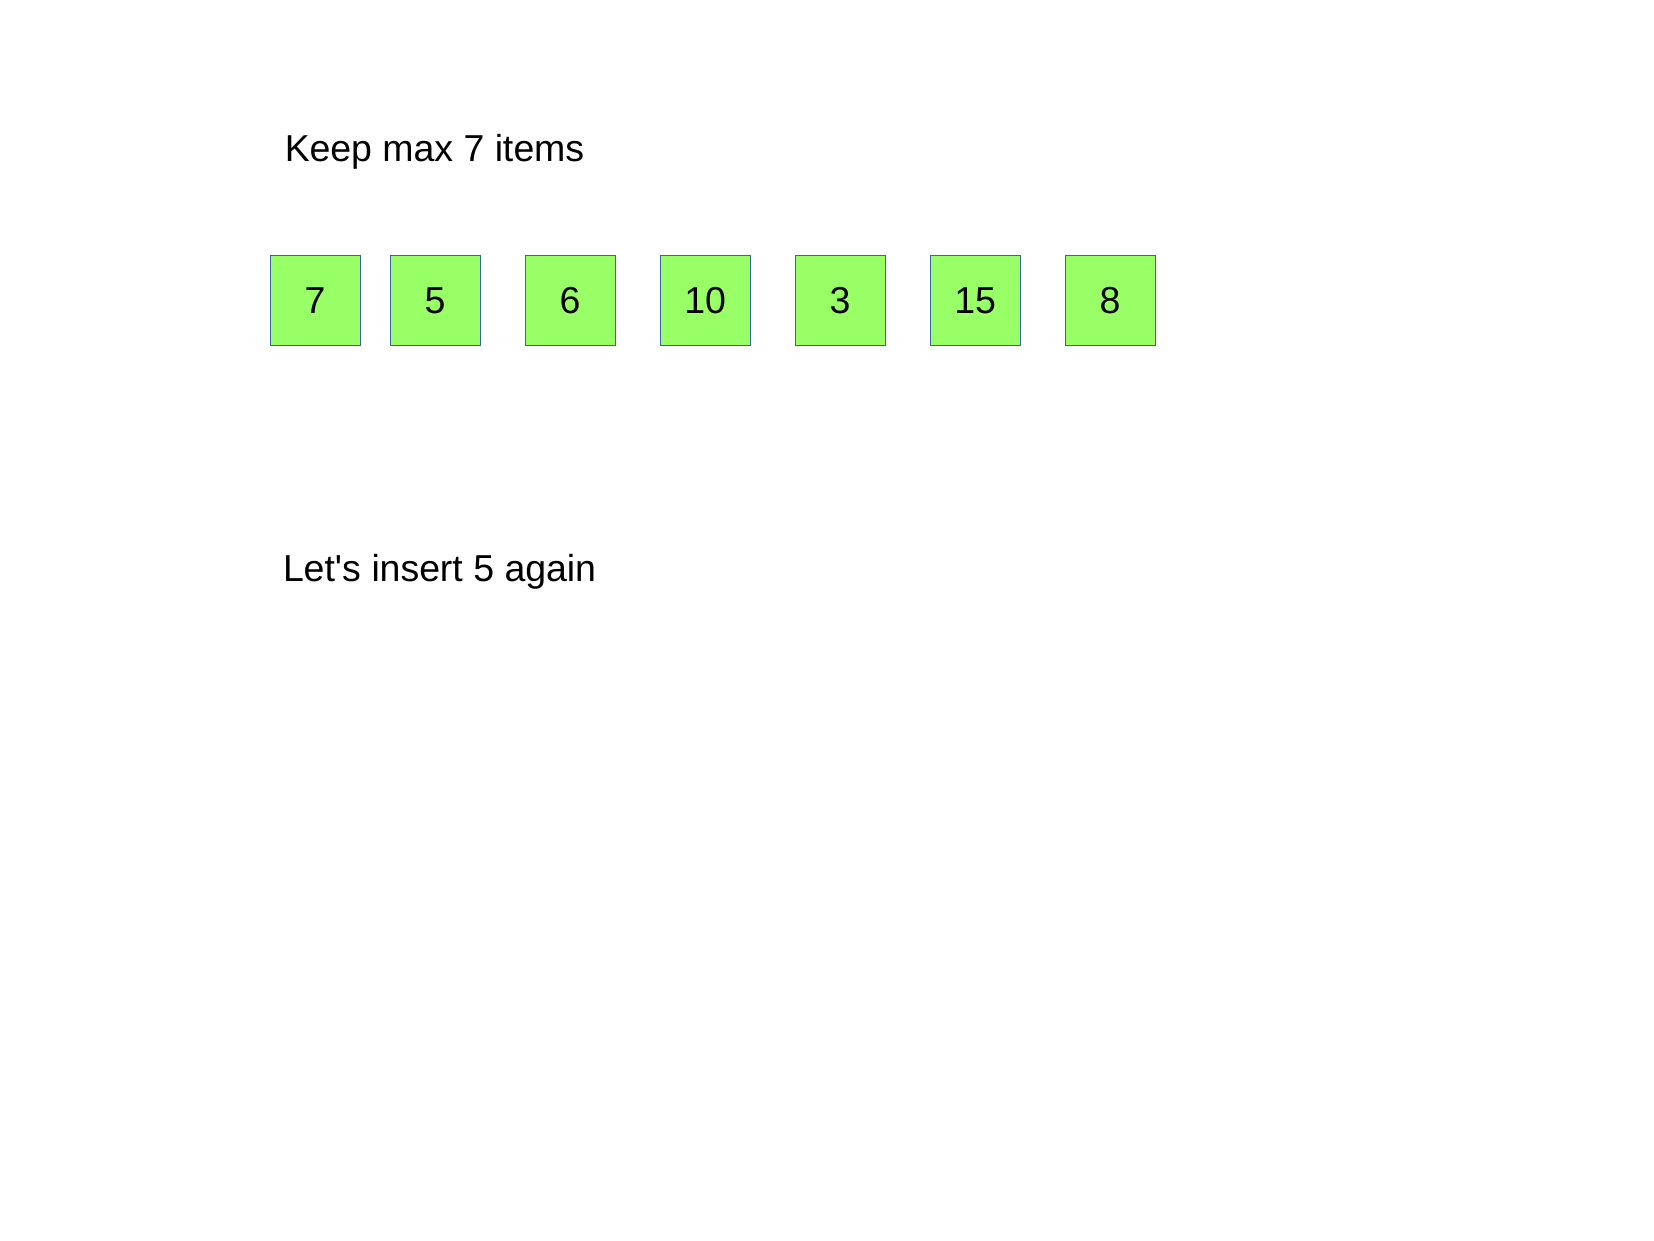

Keep max 7 items
7
5
6
10
3
15
8
Let's insert 5 again